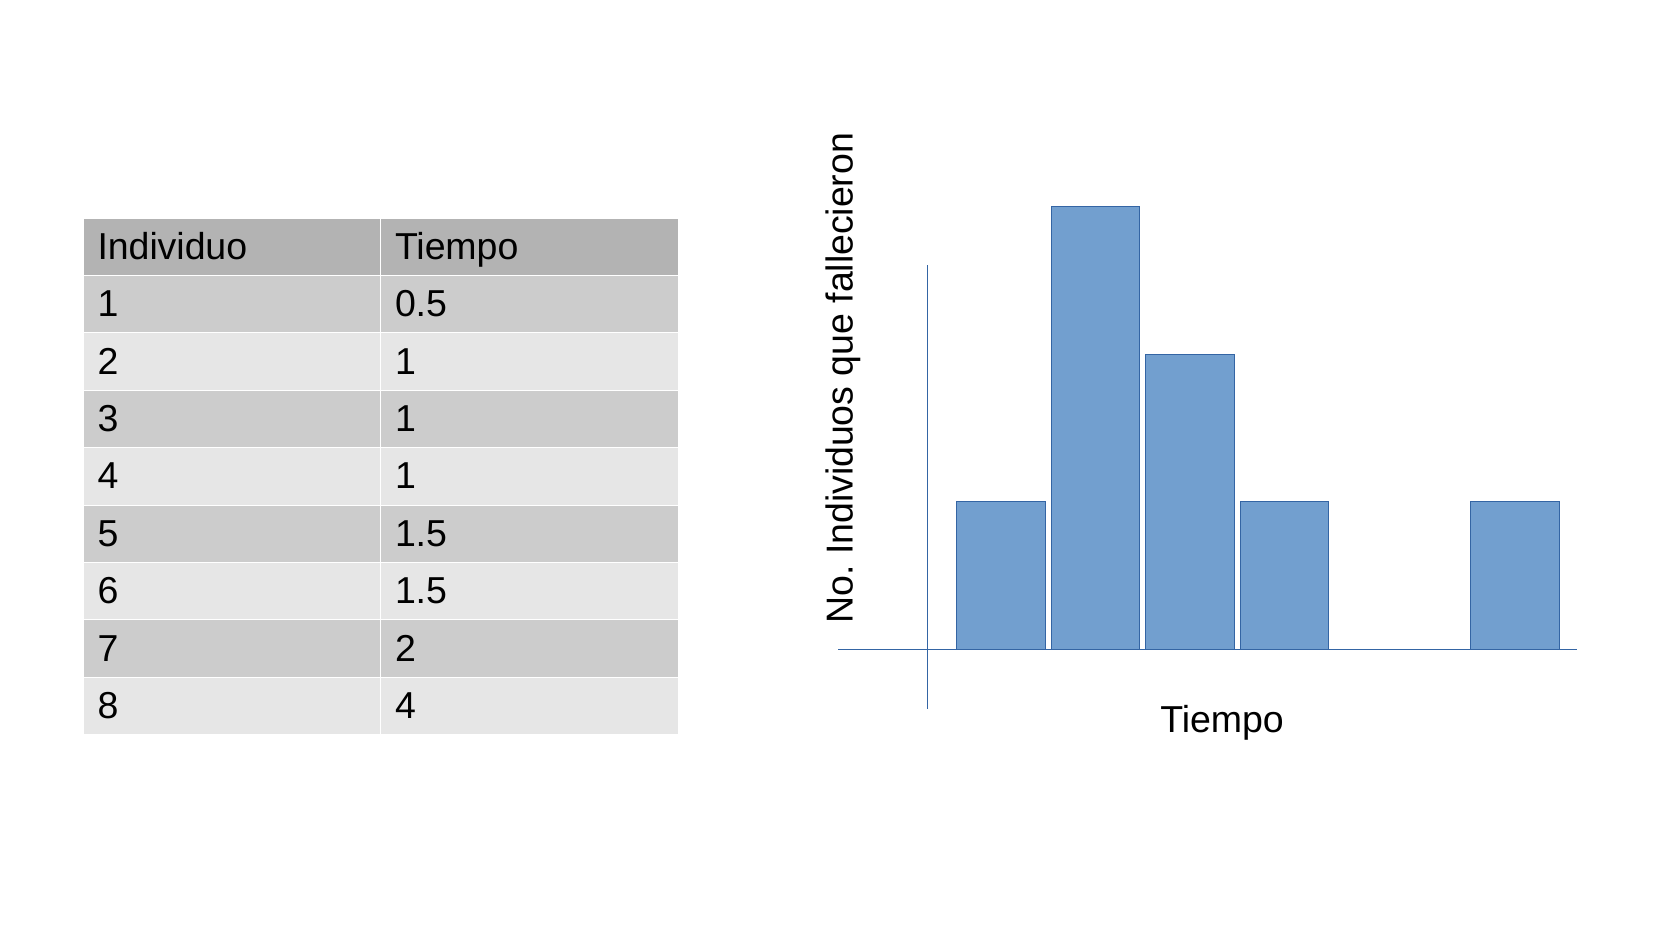

| Individuo | Tiempo |
| --- | --- |
| 1 | 0.5 |
| 2 | 1 |
| 3 | 1 |
| 4 | 1 |
| 5 | 1.5 |
| 6 | 1.5 |
| 7 | 2 |
| 8 | 4 |
No. Individuos que fallecieron
Tiempo